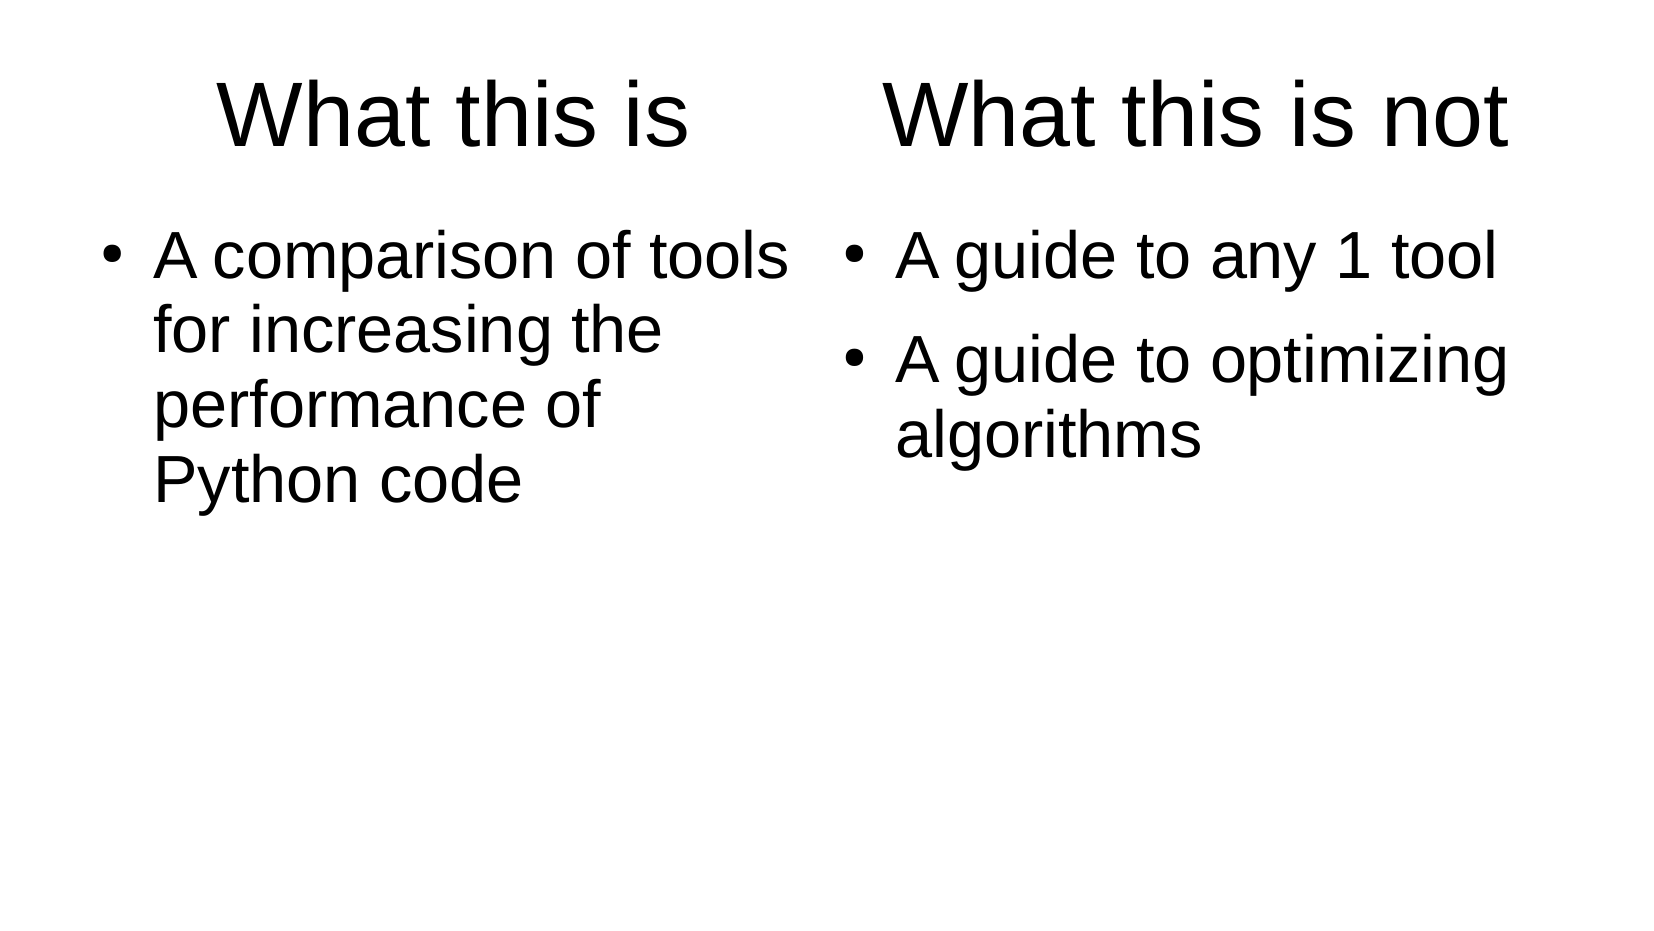

# What this is
What this is not
A comparison of tools for increasing the performance of Python code
A guide to any 1 tool
A guide to optimizing algorithms